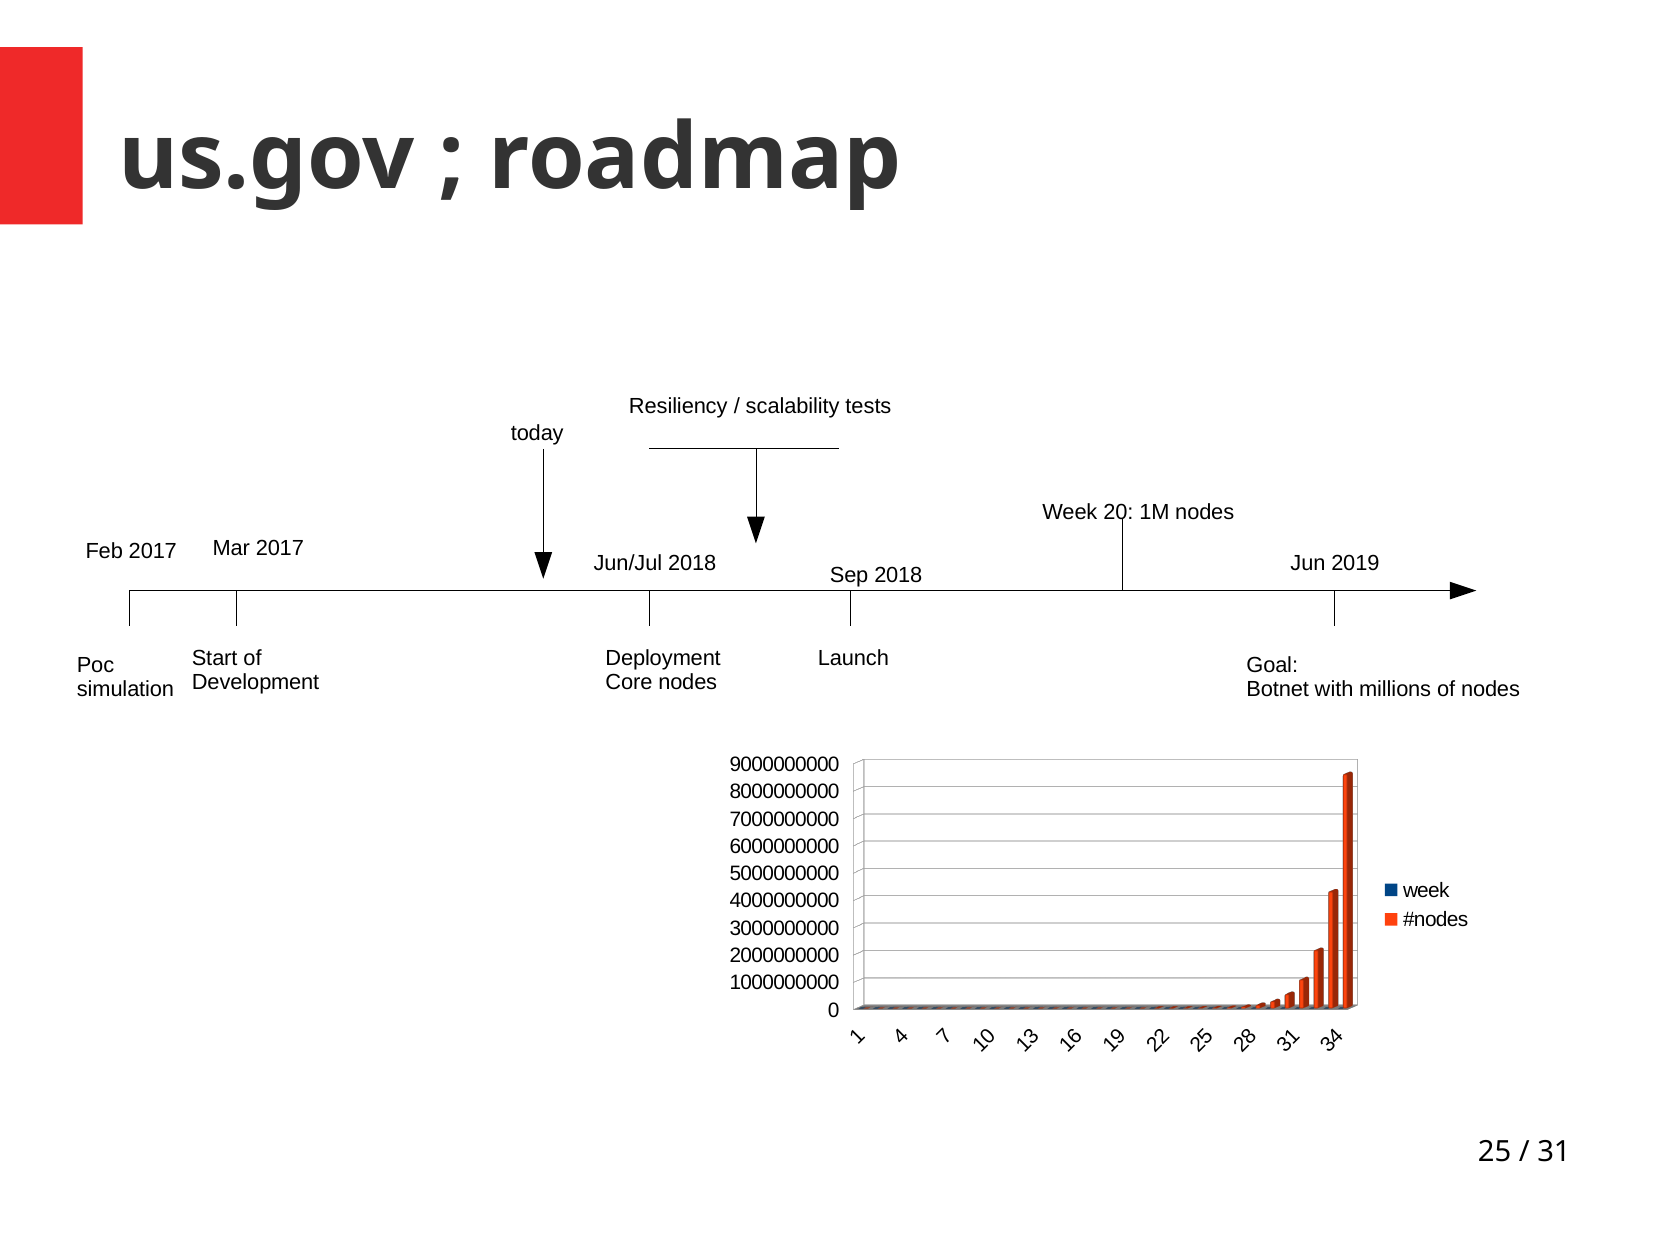

| | |
| --- | --- |
| | |
| | |
| | |
| | |
| | |
| | |
| | |
| | |
| | |
| | |
| | |
| | |
| | |
| | |
| | |
| | |
| | |
| | |
| | |
| | |
| | |
| | |
| | |
| | |
| | |
| | |
| | |
| | |
| | |
| | |
| | |
| | |
| | |
| | |
# us.gov ; roadmap
Resiliency / scalability tests
today
Week 20: 1M nodes
Mar 2017
Feb 2017
Jun/Jul 2018
Jun 2019
Sep 2018
Start of
Development
Deployment
Core nodes
Launch
Poc
simulation
Goal:
Botnet with millions of nodes
[unsupported chart]
25